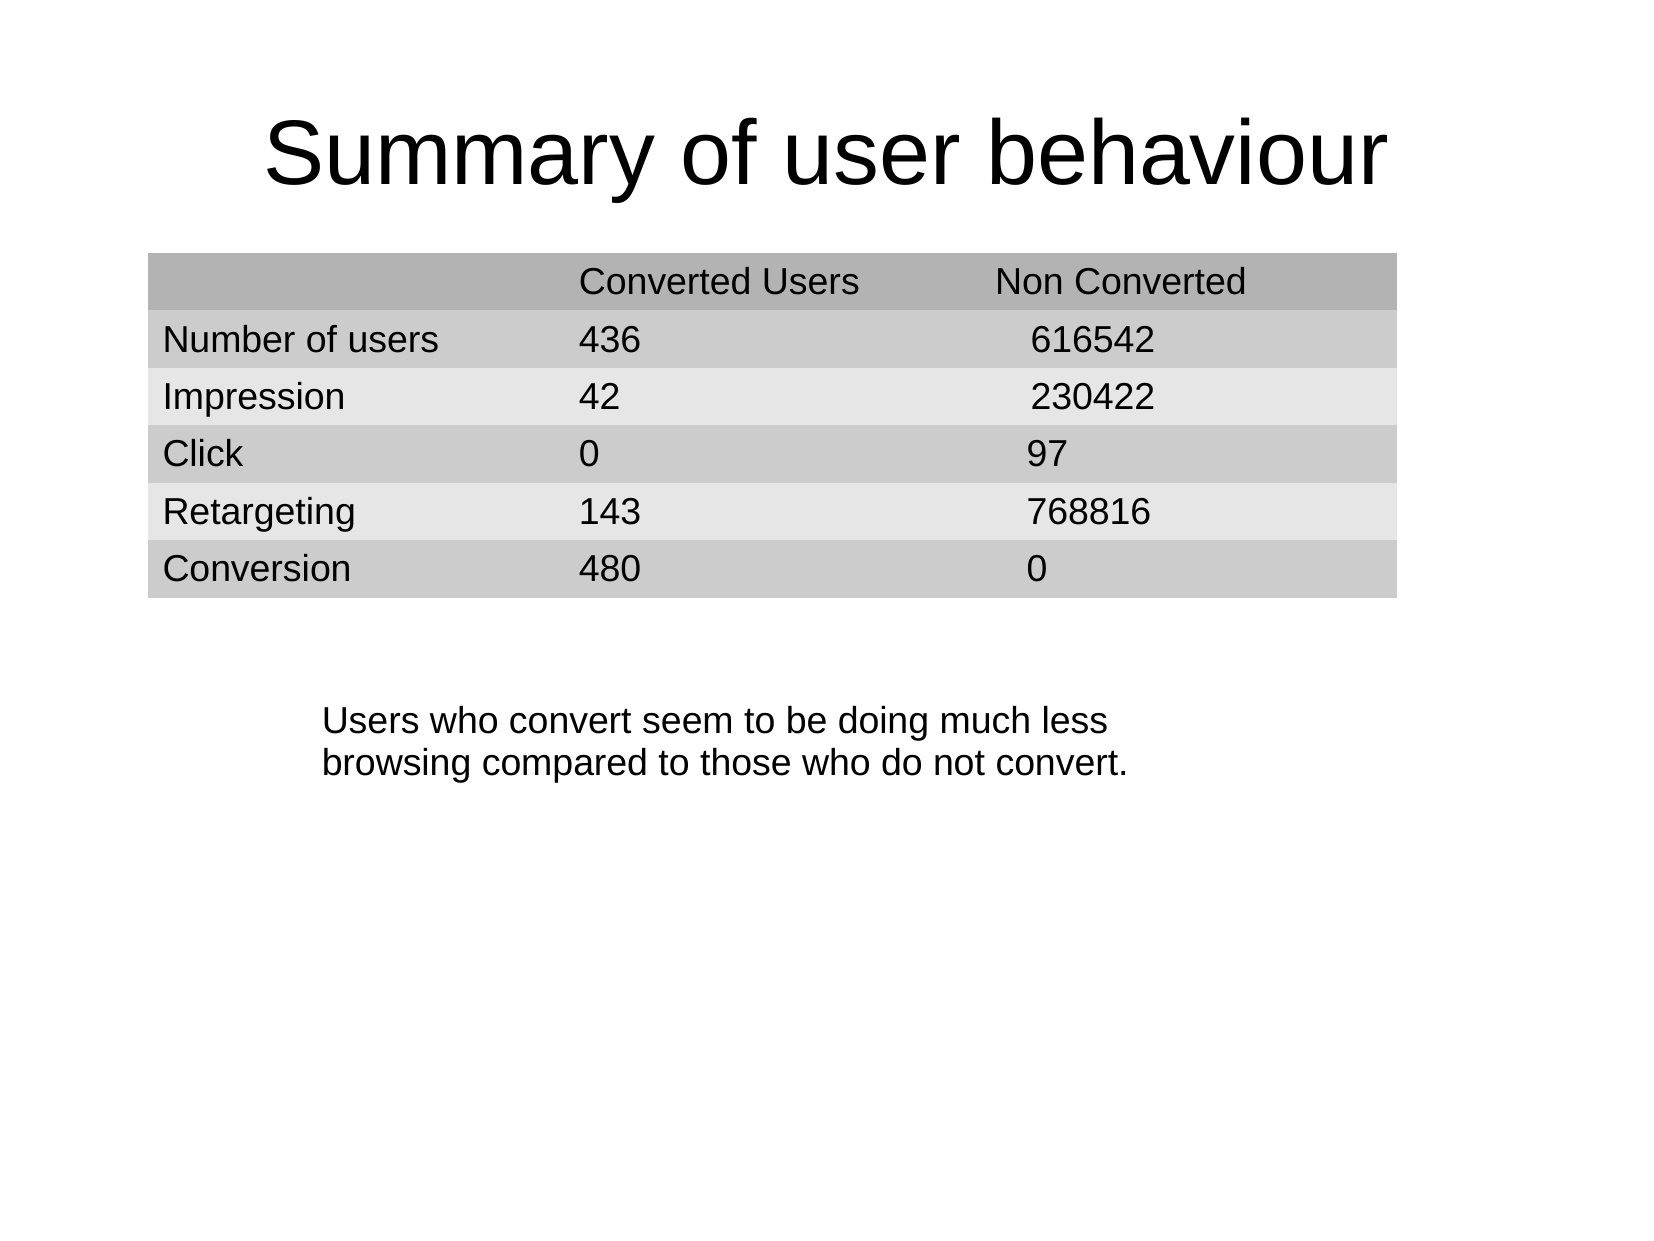

# Summary of user behaviour
| | Converted Users | Non Converted |
| --- | --- | --- |
| Number of users | 436 | 616542 |
| Impression | 42 | 230422 |
| Click | 0 | 97 |
| Retargeting | 143 | 768816 |
| Conversion | 480 | 0 |
Users who convert seem to be doing much less browsing compared to those who do not convert.